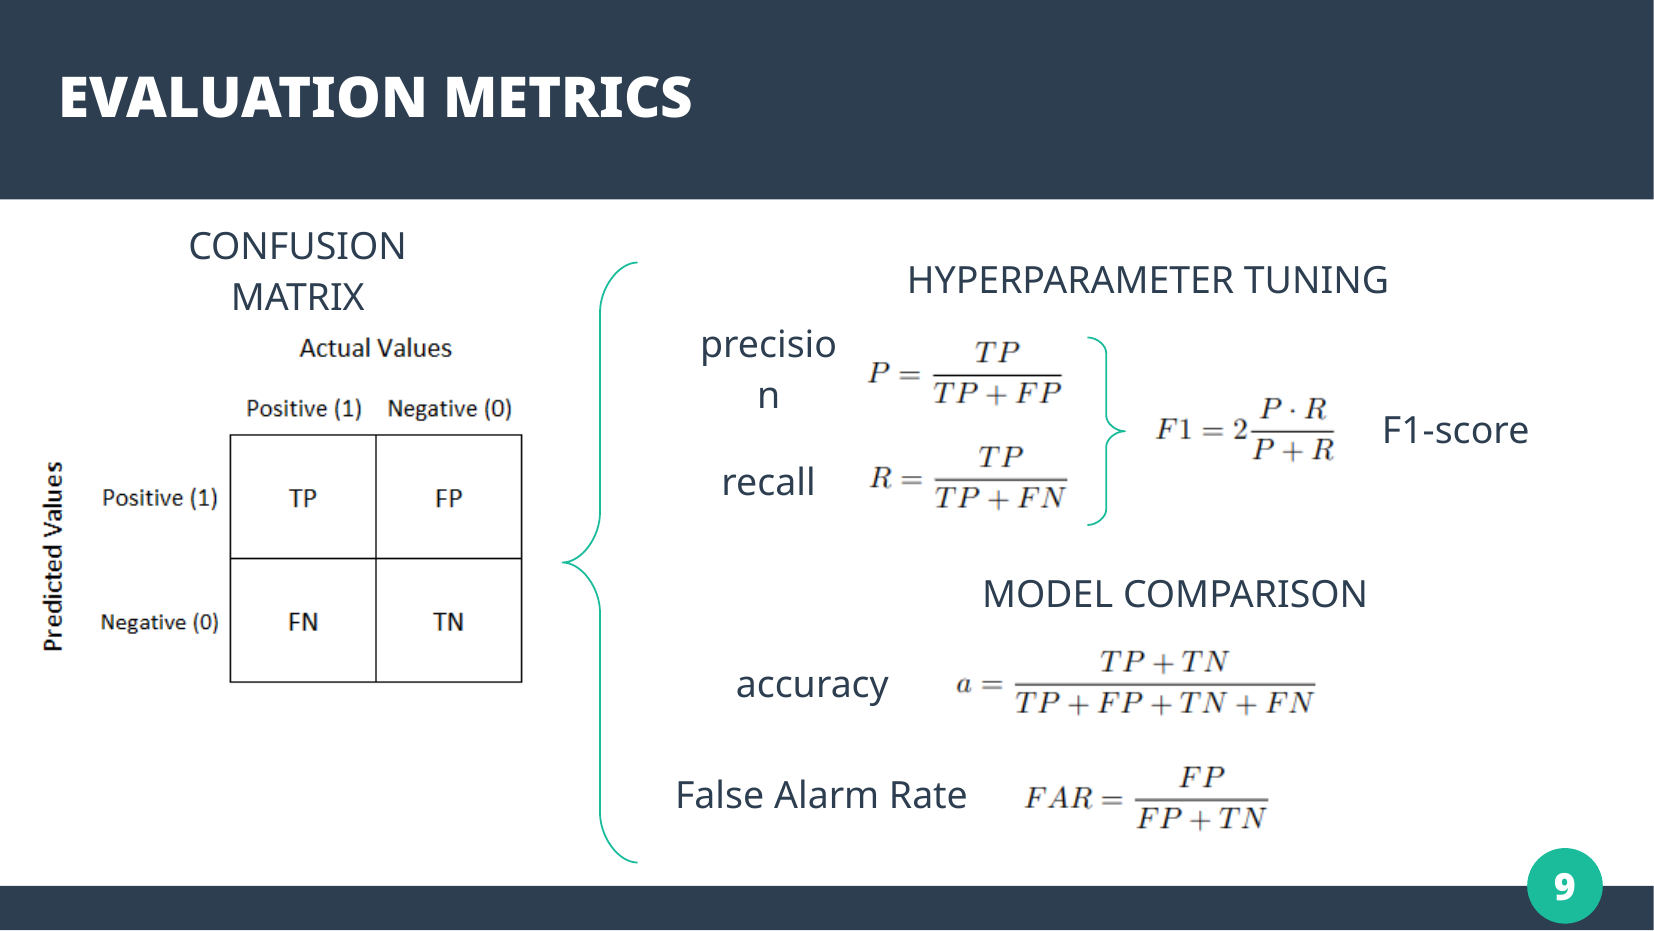

# EVALUATION METRICS
CONFUSION MATRIX
HYPERPARAMETER TUNING
precision
F1-score
recall
MODEL COMPARISON
accuracy
False Alarm Rate